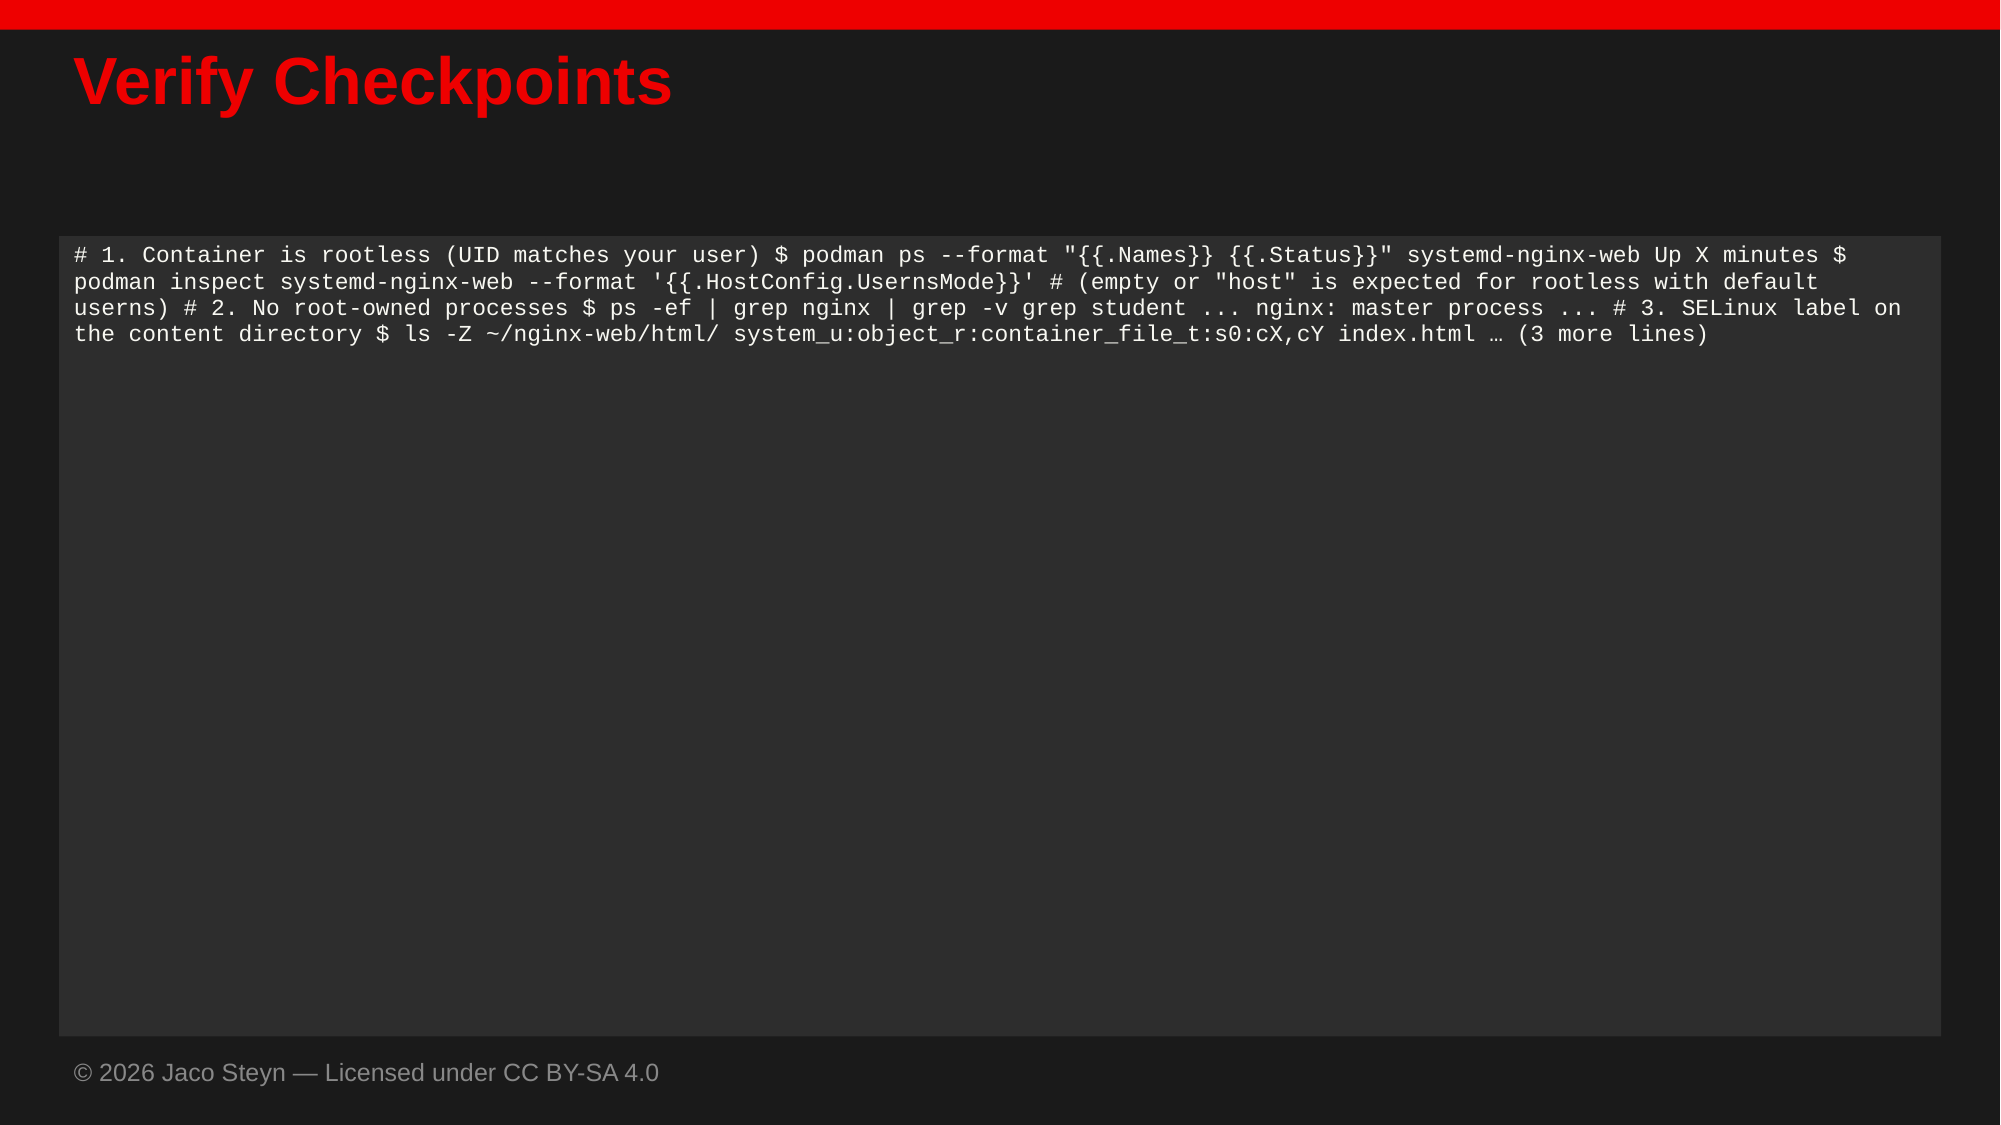

Verify Checkpoints
# 1. Container is rootless (UID matches your user) $ podman ps --format "{{.Names}} {{.Status}}" systemd-nginx-web Up X minutes $ podman inspect systemd-nginx-web --format '{{.HostConfig.UsernsMode}}' # (empty or "host" is expected for rootless with default userns) # 2. No root-owned processes $ ps -ef | grep nginx | grep -v grep student ... nginx: master process ... # 3. SELinux label on the content directory $ ls -Z ~/nginx-web/html/ system_u:object_r:container_file_t:s0:cX,cY index.html … (3 more lines)
© 2026 Jaco Steyn — Licensed under CC BY-SA 4.0